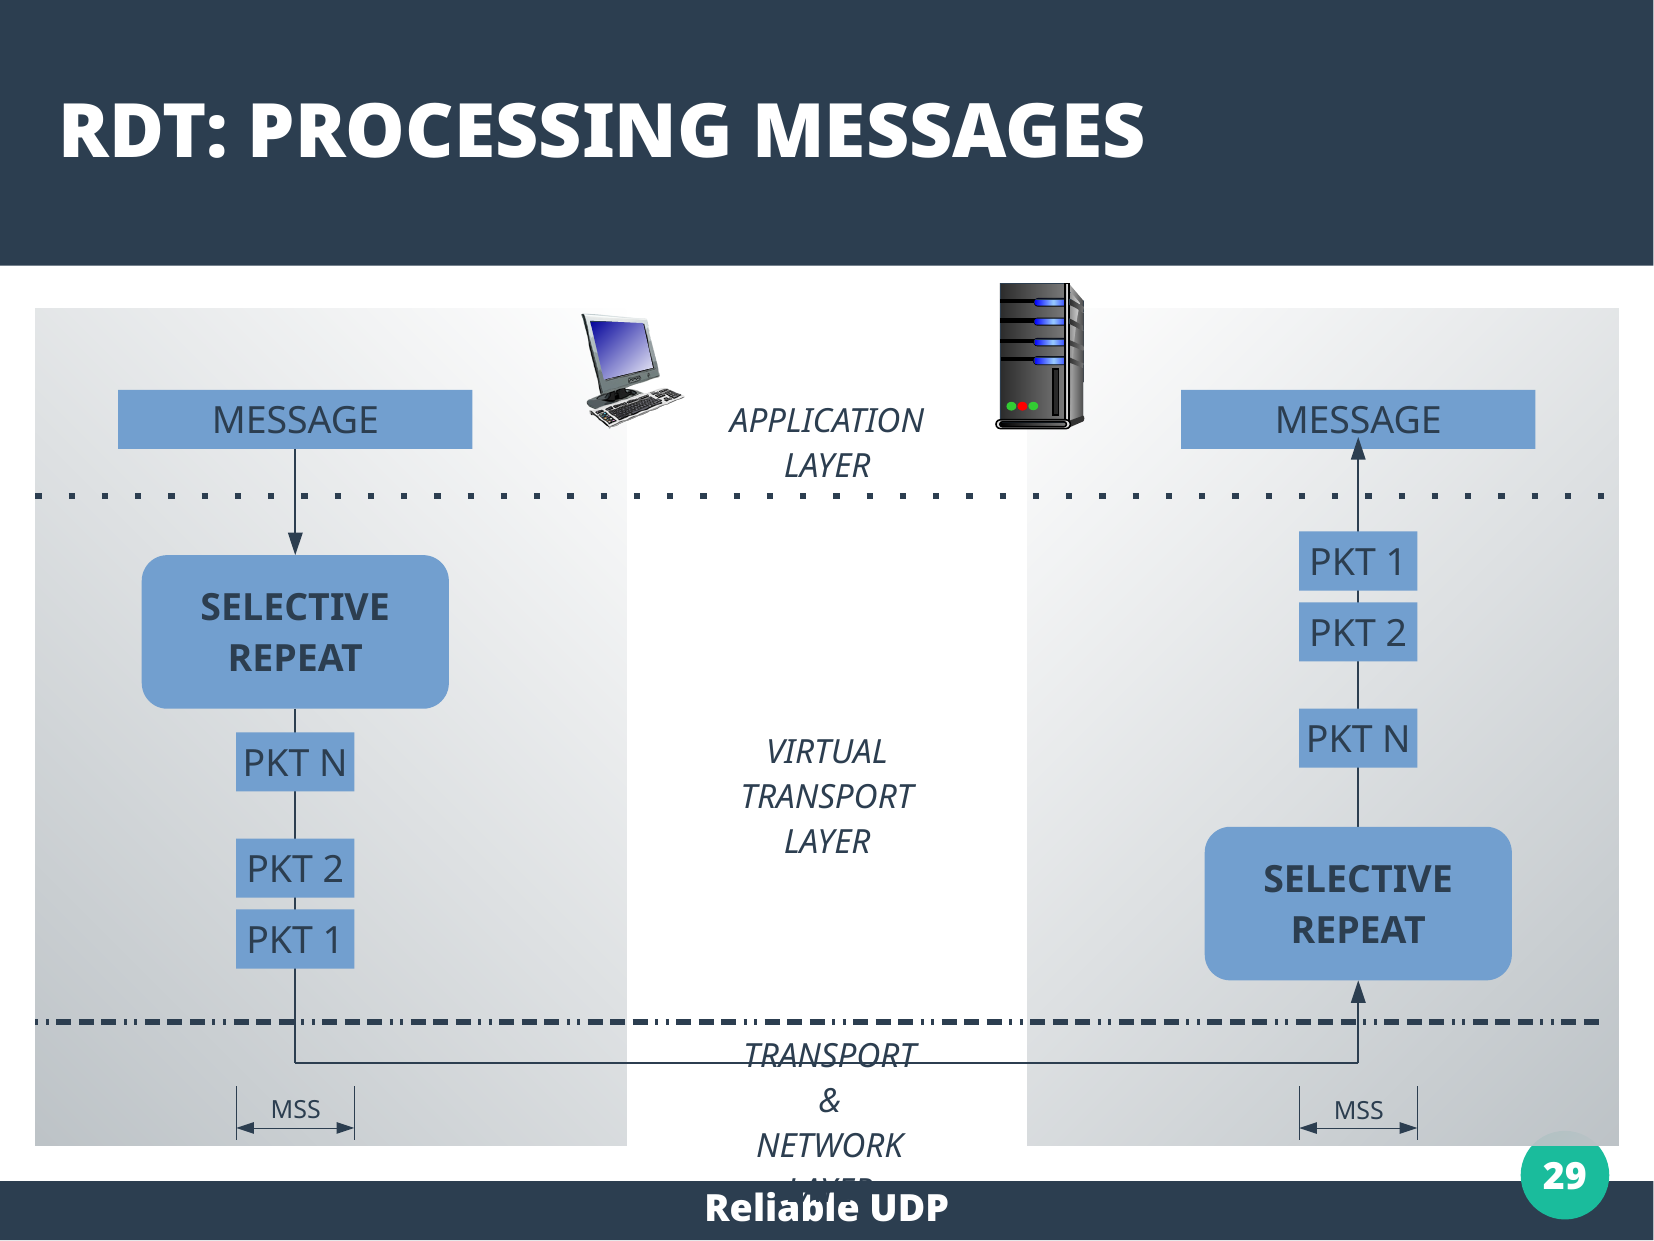

# RDT: PROCESSING MESSAGES
MESSAGE
APPLICATION
LAYER
MESSAGE
PKT 1
SELECTIVE
REPEAT
PKT 2
PKT N
VIRTUAL TRANSPORT LAYER
PKT N
SELECTIVE
REPEAT
PKT 2
PKT 1
TRANSPORT
&
NETWORK
LAYER
29
Reliable UDP